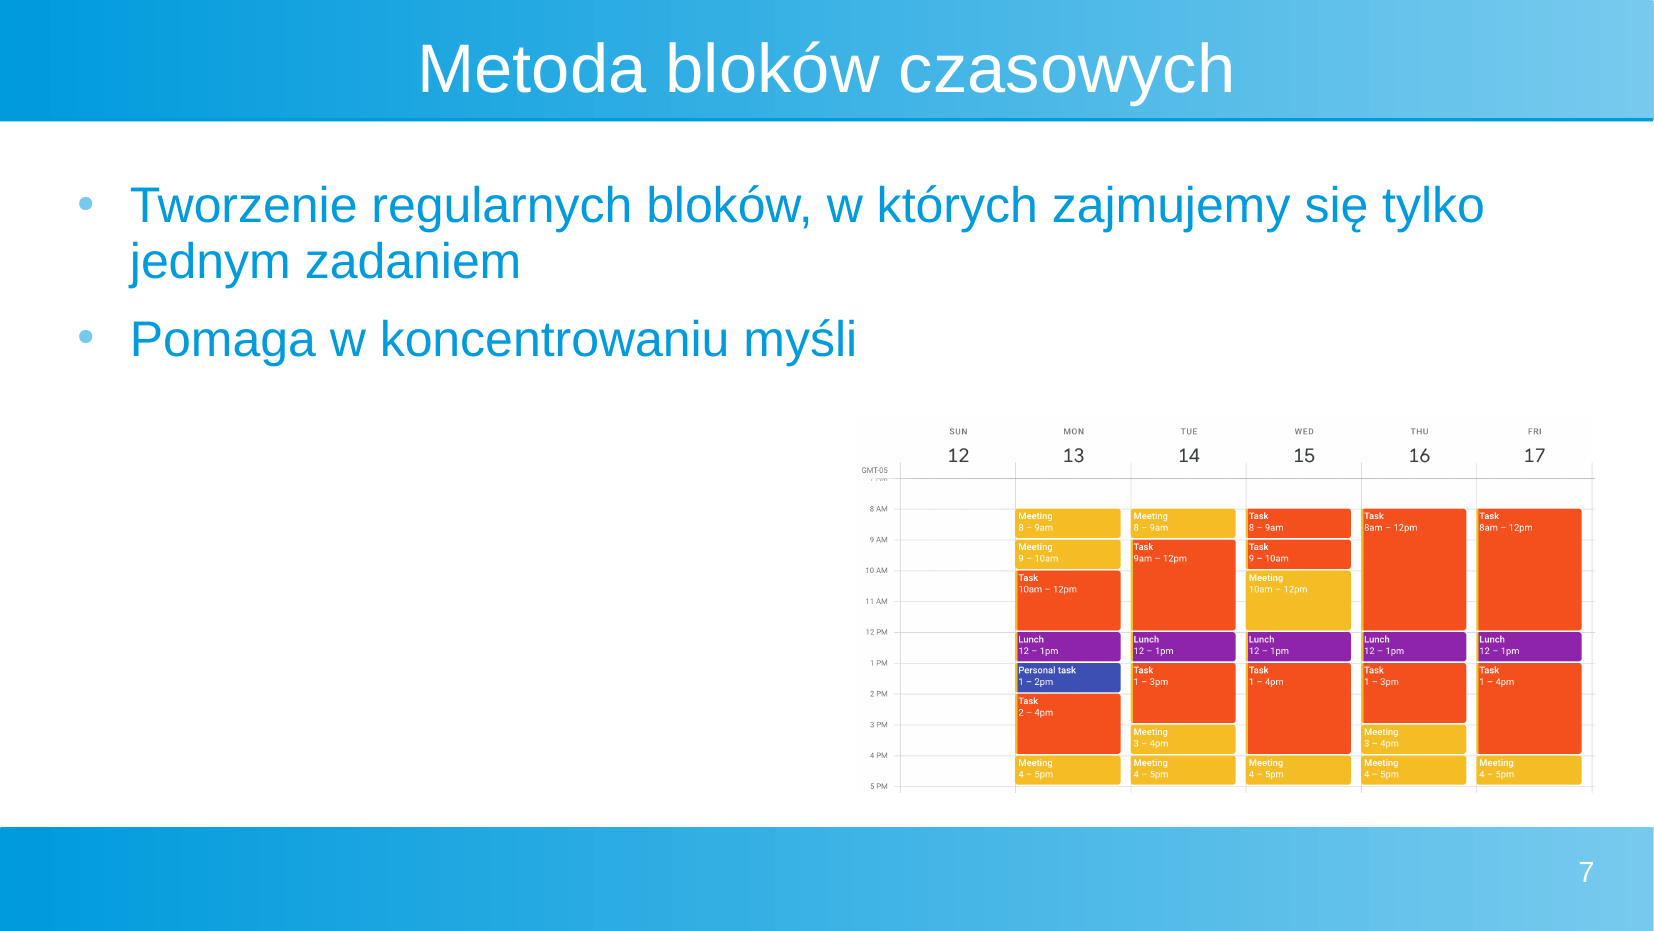

# Metoda bloków czasowych
Tworzenie regularnych bloków, w których zajmujemy się tylko jednym zadaniem
Pomaga w koncentrowaniu myśli
7